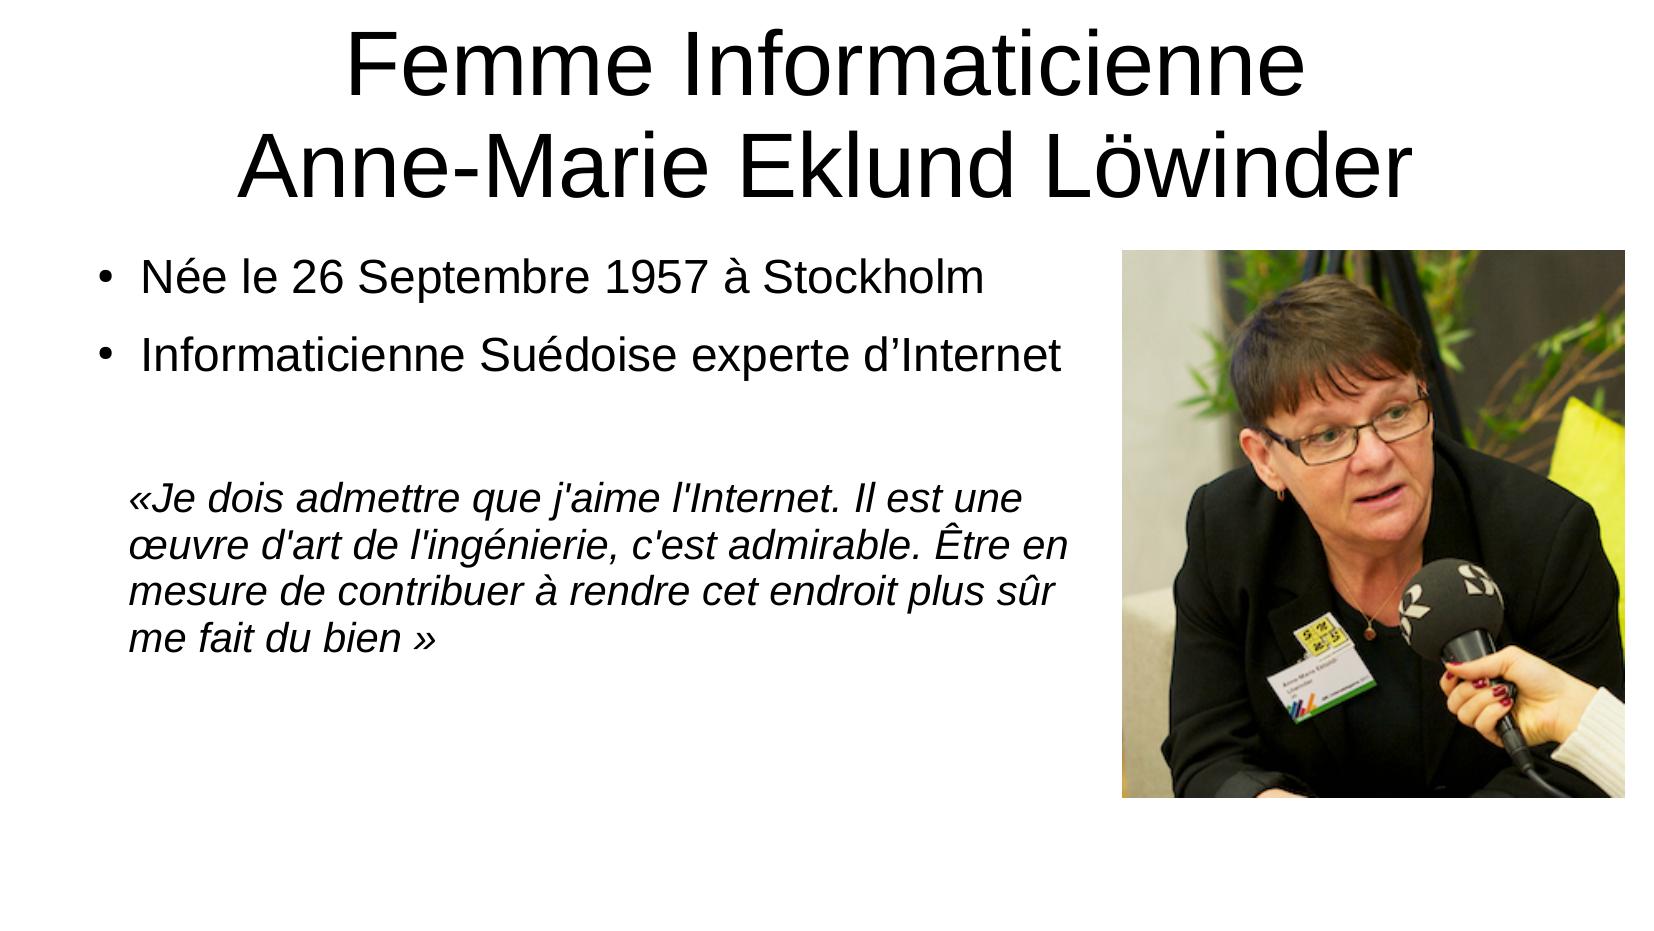

# Femme Informaticienne Anne-Marie Eklund Löwinder
Née le 26 Septembre 1957 à Stockholm
Informaticienne Suédoise experte d’Internet
«Je dois admettre que j'aime l'Internet. Il est une œuvre d'art de l'ingénierie, c'est admirable. Être en mesure de contribuer à rendre cet endroit plus sûr me fait du bien »